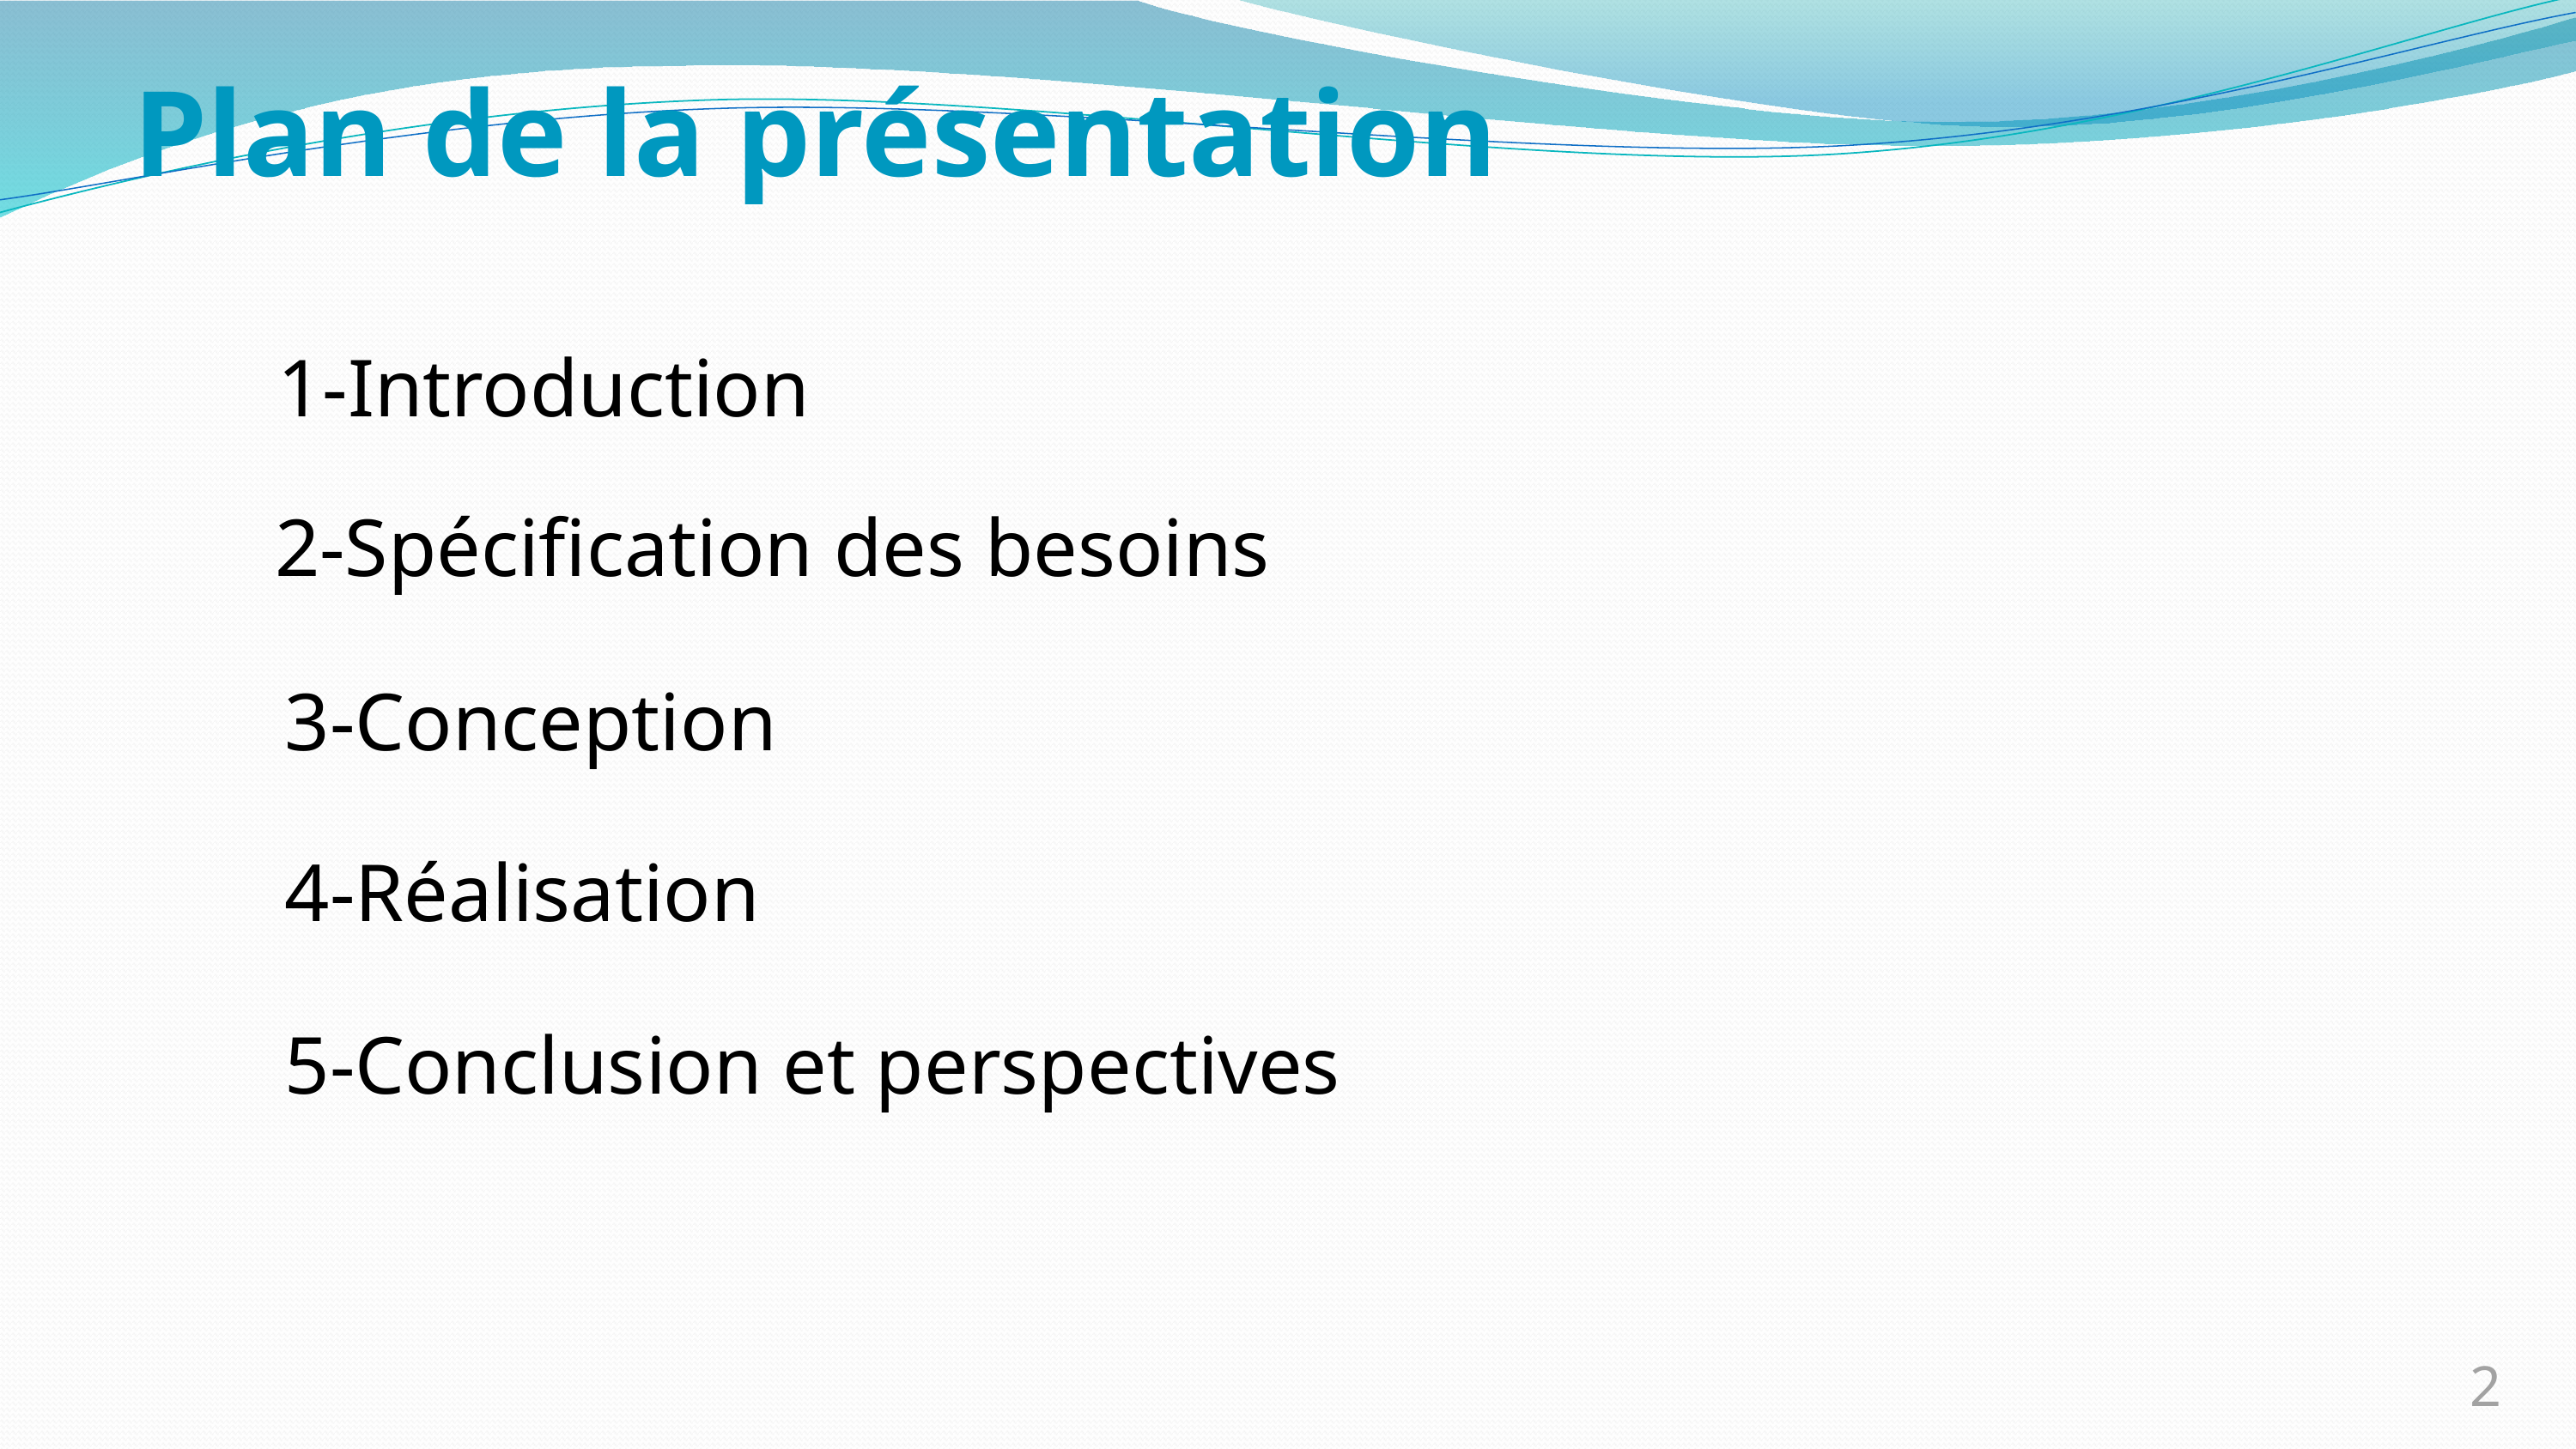

Plan de la présentation
 1-Introduction
 2-Spécification des besoins
 3-Conception
 4-Réalisation
 5-Conclusion et perspectives